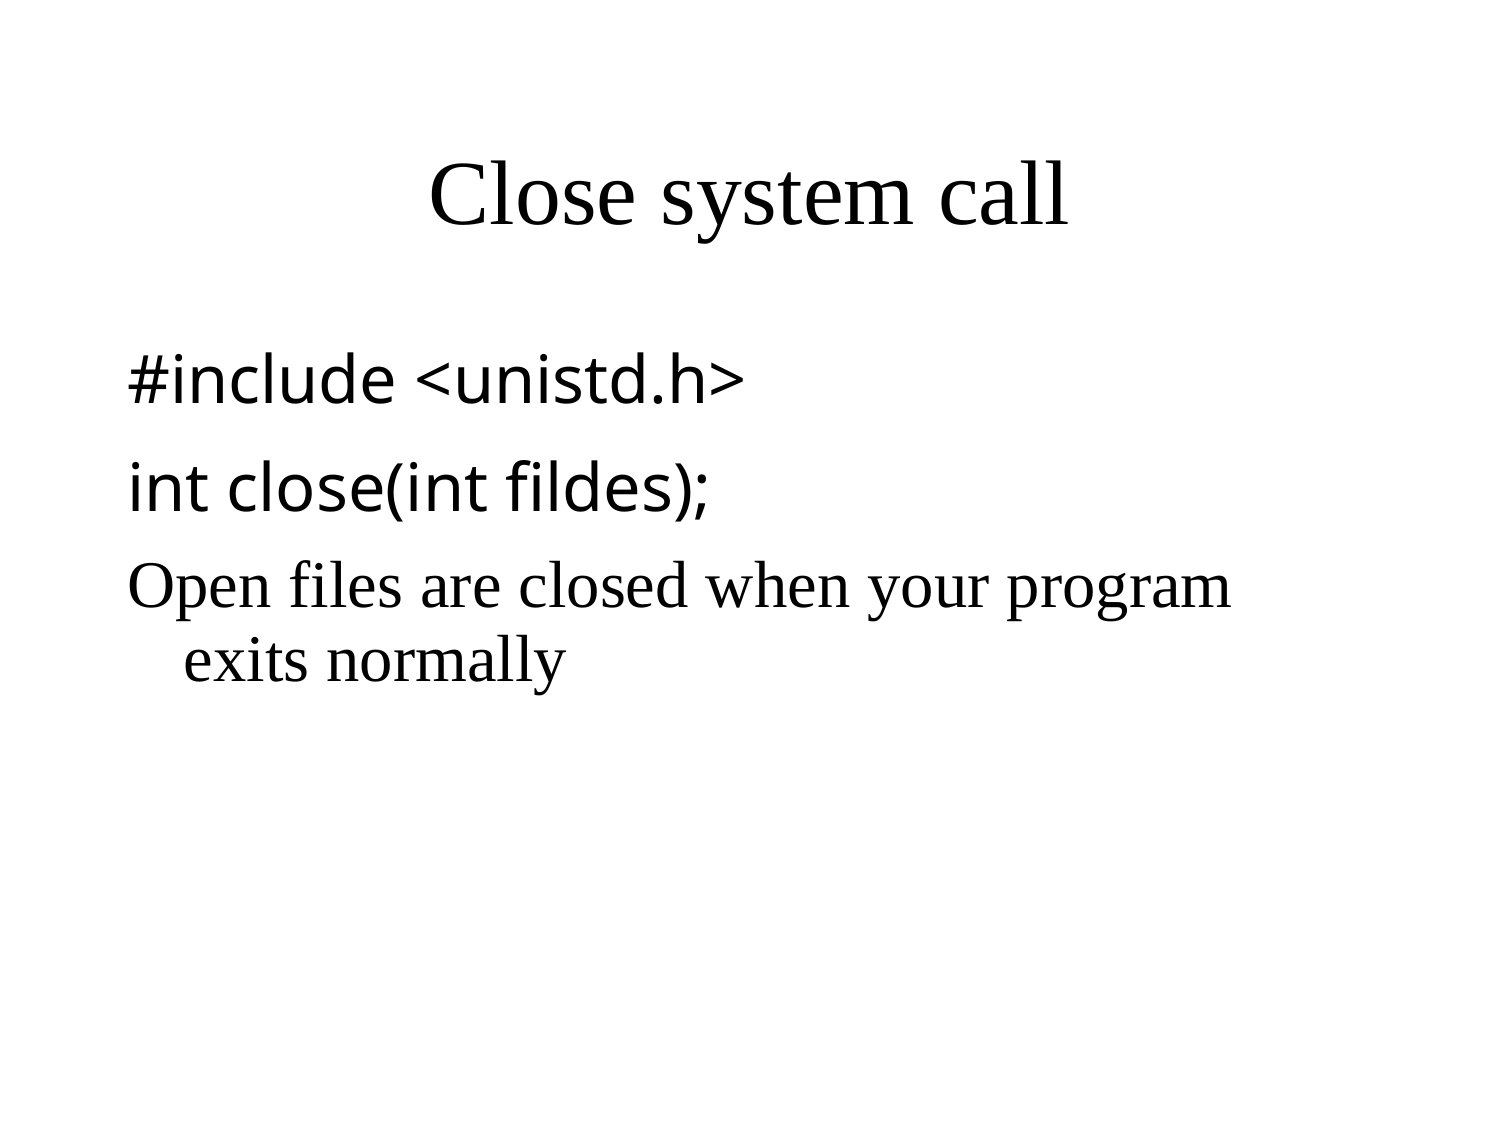

# Close system call
#include <unistd.h>
int close(int fildes);
Open files are closed when your program exits normally